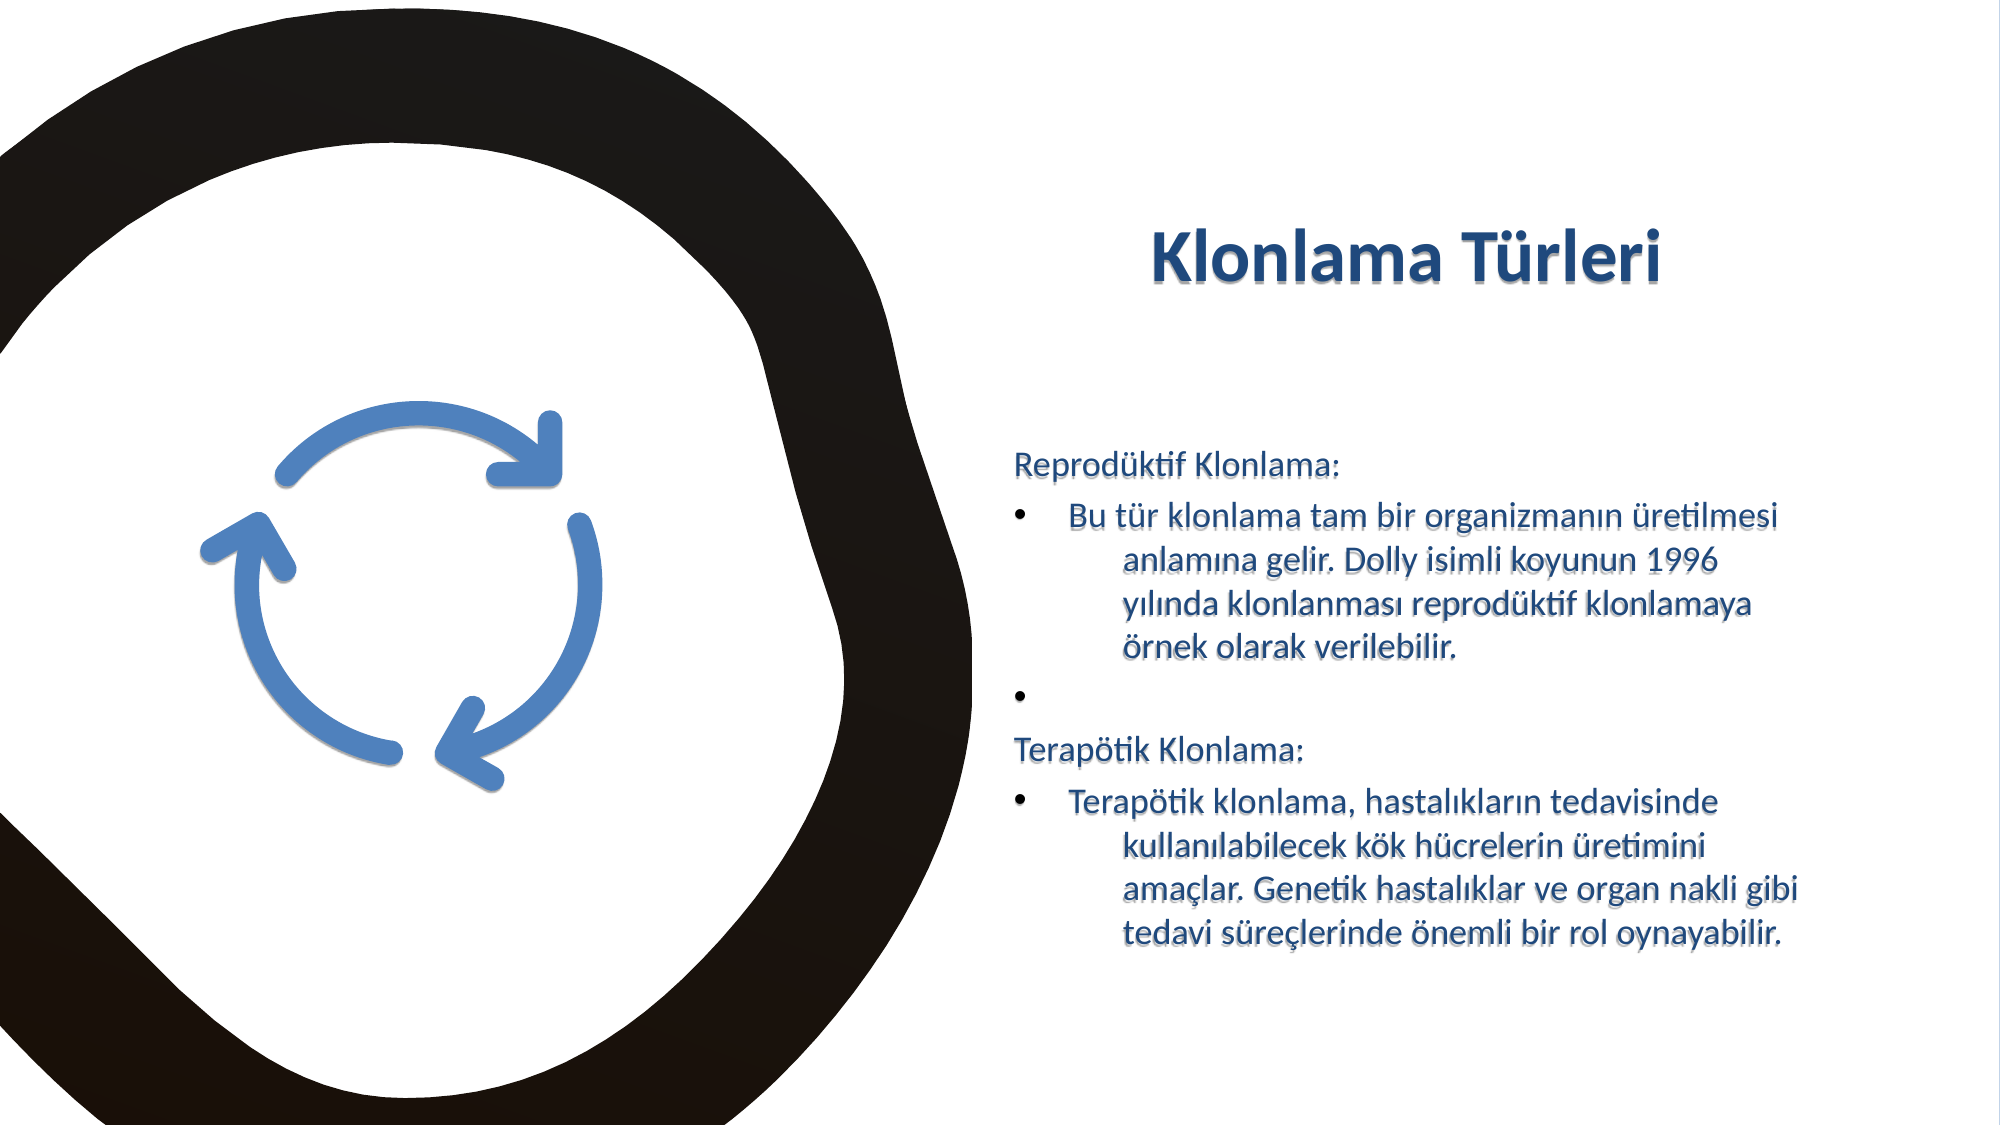

# Klonlama Türleri
Reprodüktif Klonlama:
Bu tür klonlama tam bir organizmanın üretilmesi anlamına gelir. Dolly isimli koyunun 1996 yılında klonlanması reprodüktif klonlamaya örnek olarak verilebilir.
Terapötik Klonlama:
Terapötik klonlama, hastalıkların tedavisinde kullanılabilecek kök hücrelerin üretimini amaçlar. Genetik hastalıklar ve organ nakli gibi tedavi süreçlerinde önemli bir rol oynayabilir.